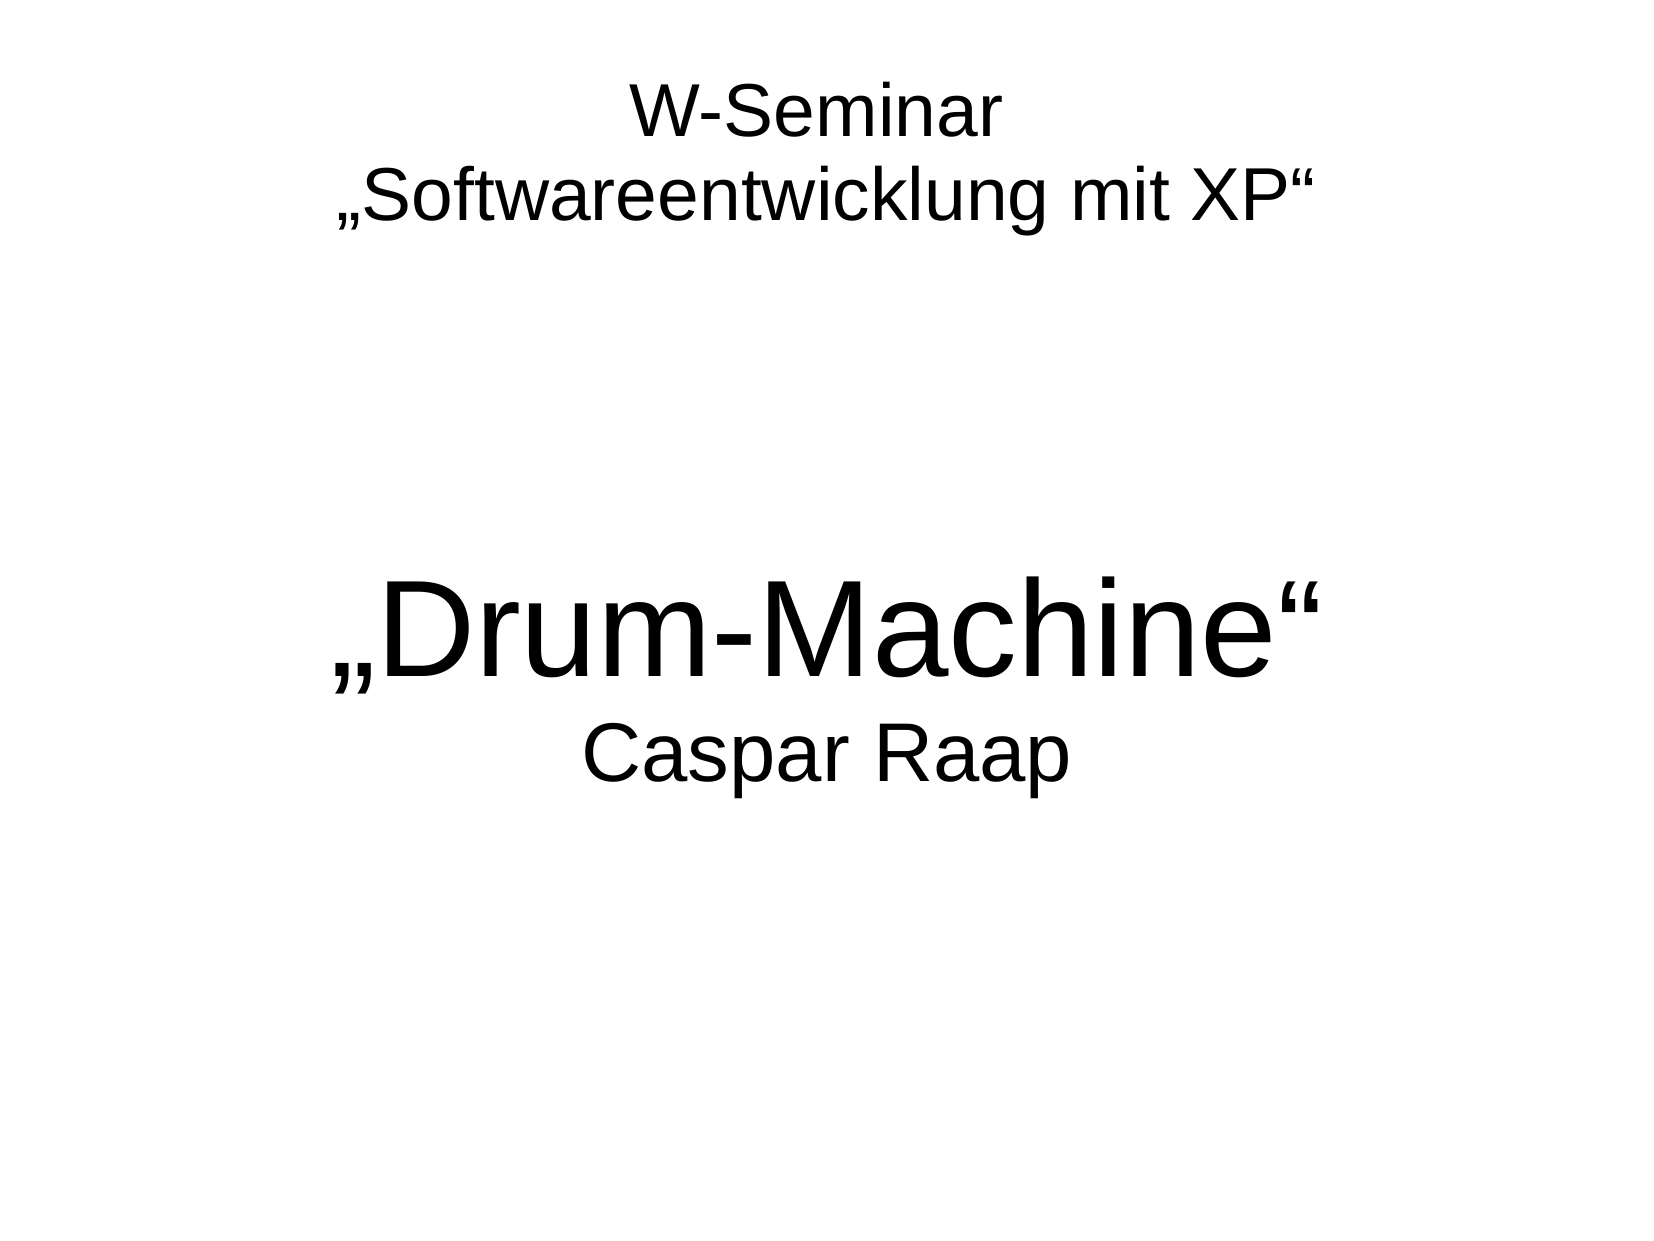

# W-Seminar „Softwareentwicklung mit XP“
„Drum-Machine“
Caspar Raap